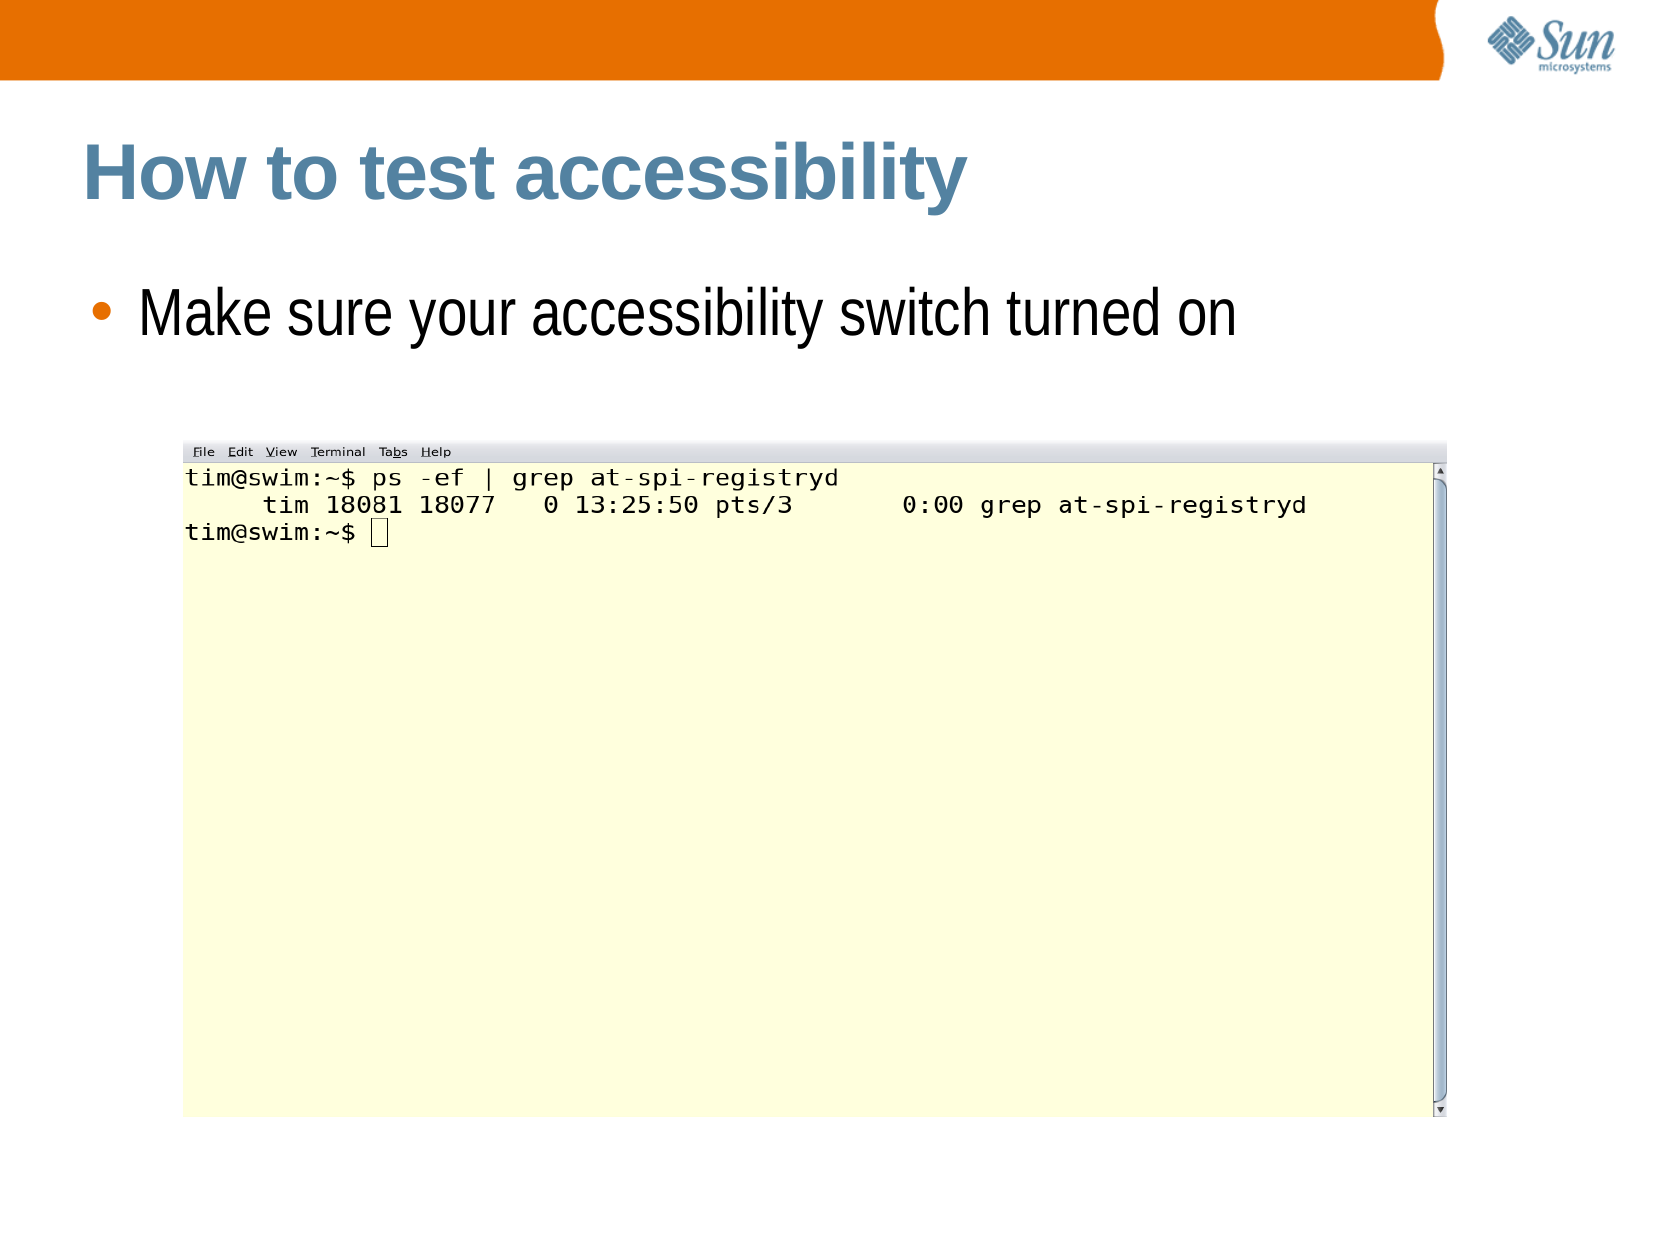

# How to test accessibility
Make sure your accessibility switch turned on